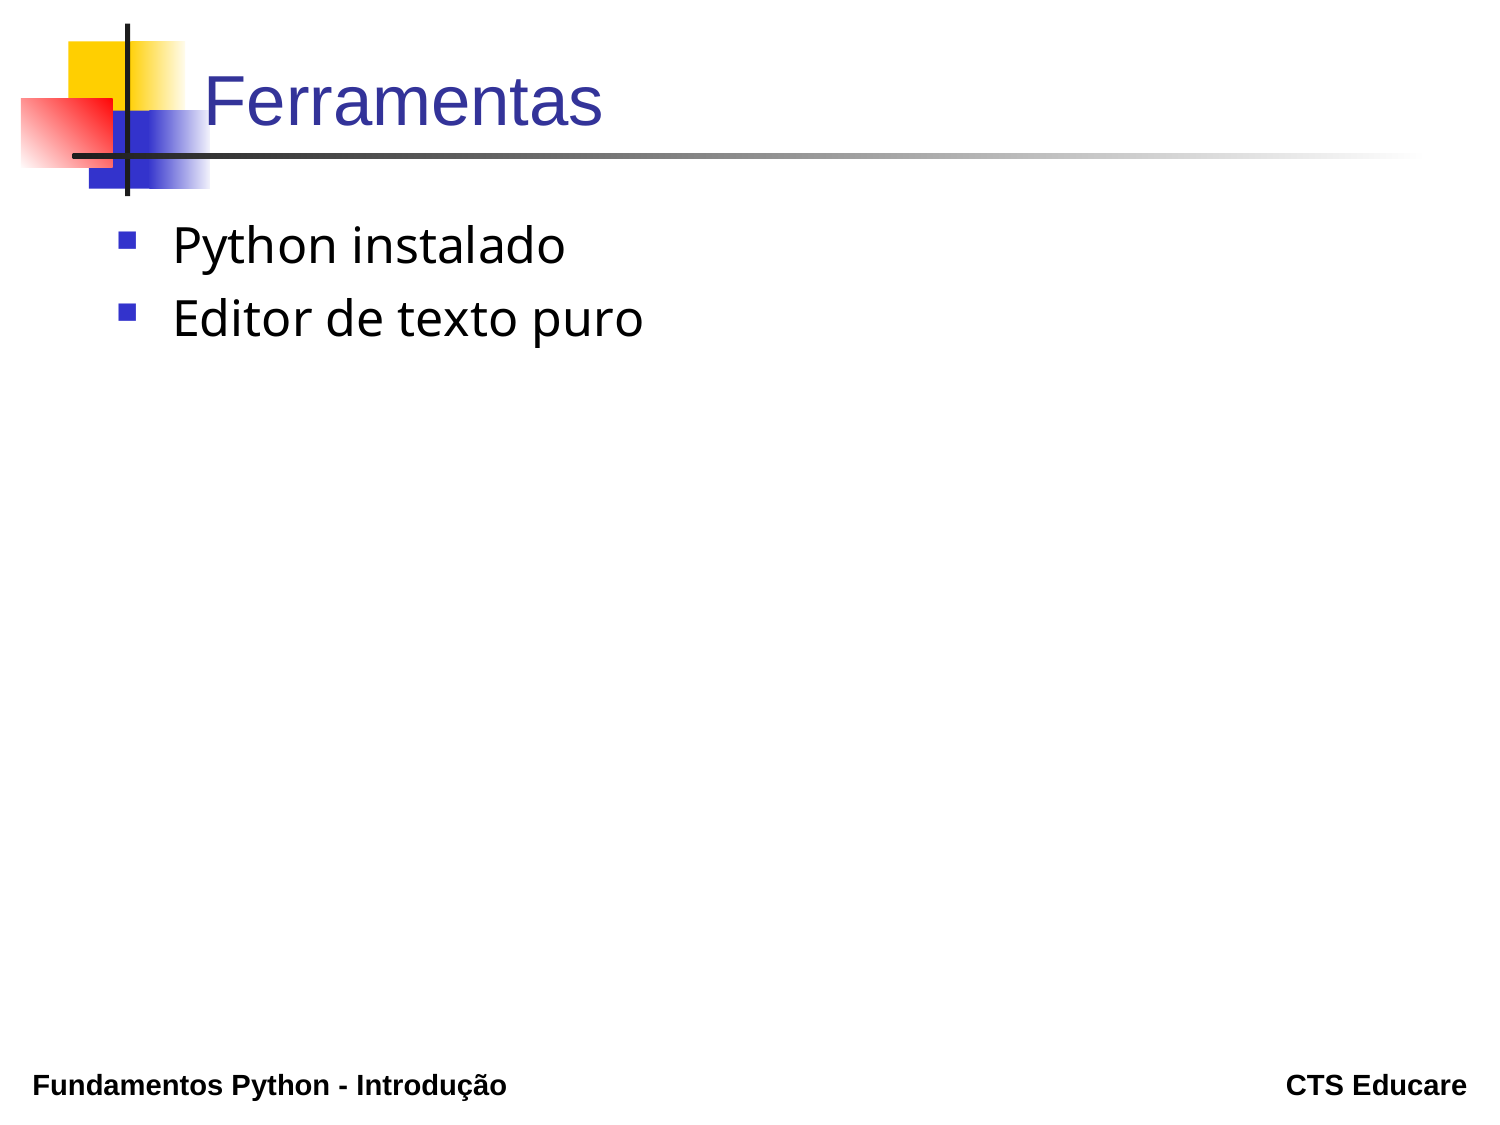

# Ferramentas
Python instalado
Editor de texto puro